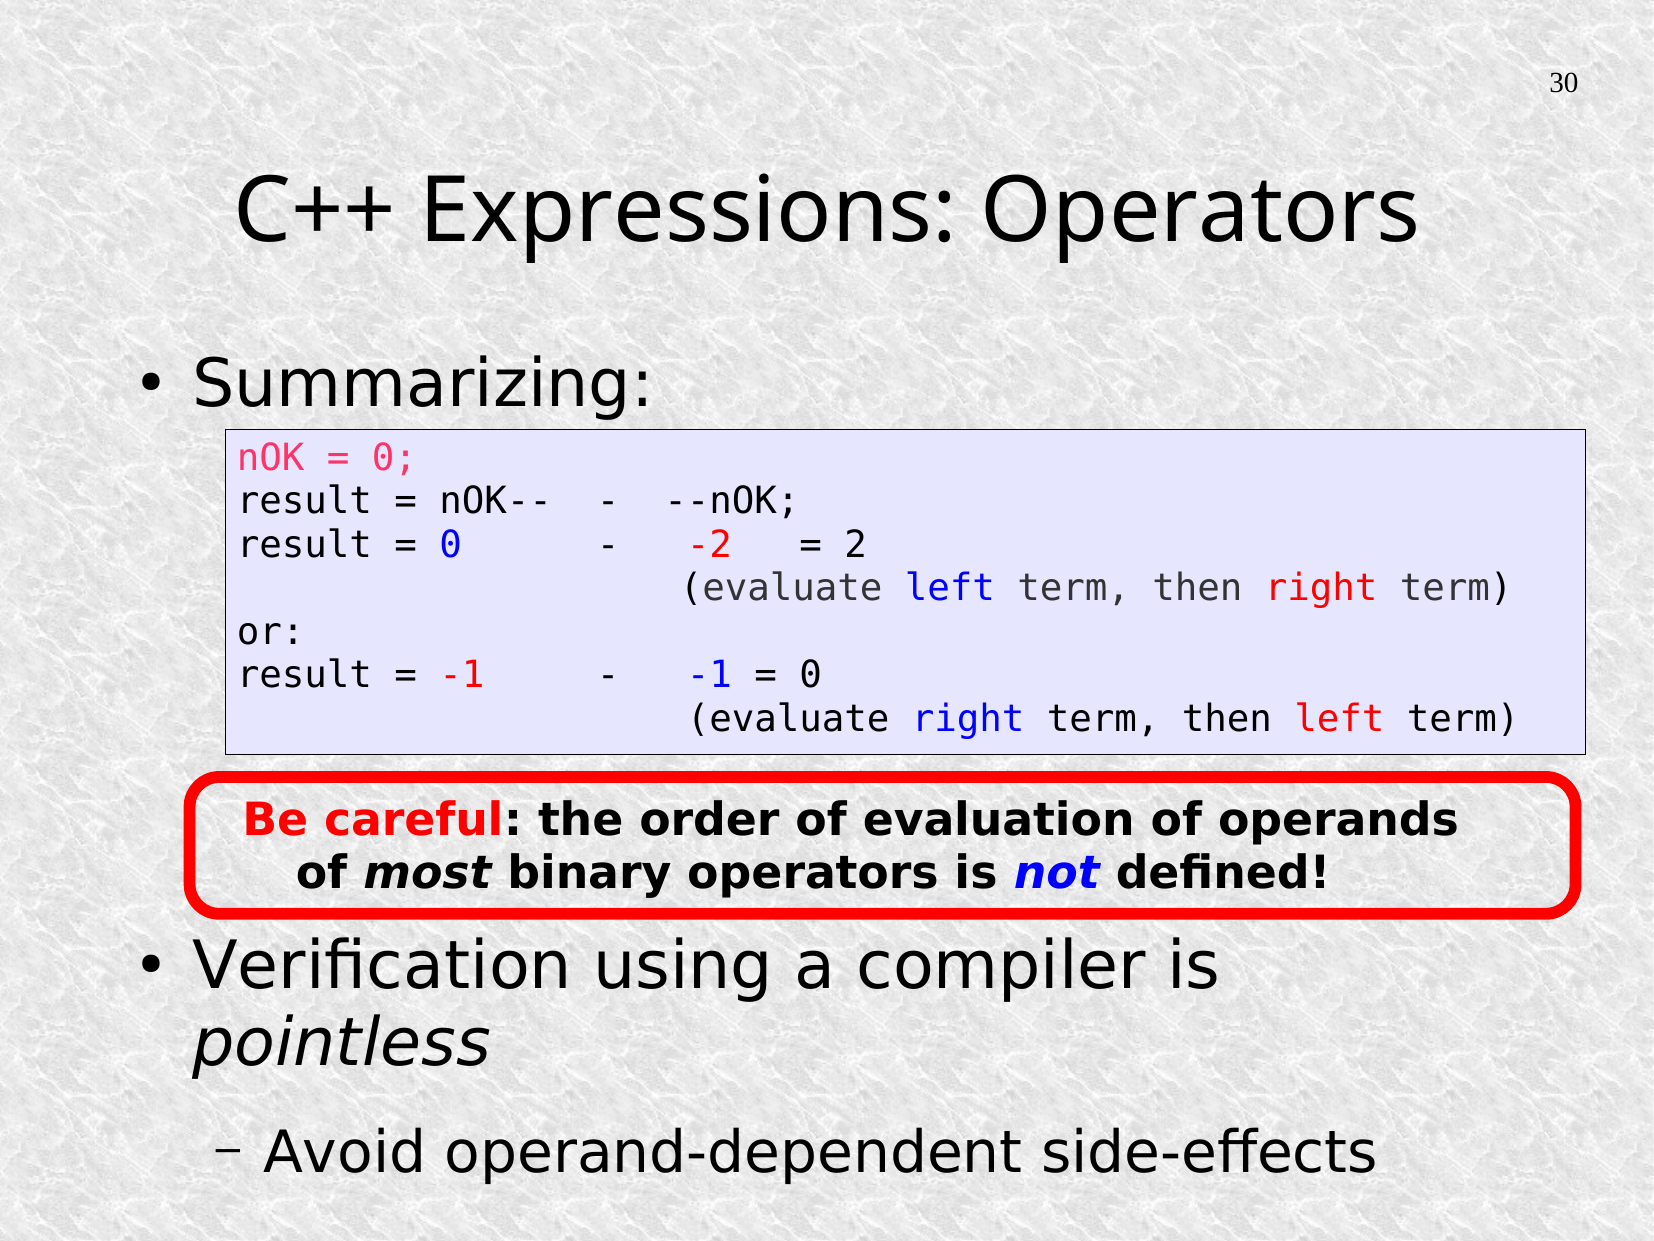

# C++ Expressions: Operators
30
Summarizing:
Verification using a compiler is pointless
Avoid operand-dependent side-effects
nOK = 0;
result = nOK-- - --nOK;
result = 0 - -2 = 2
						(evaluate left term, then right term)
or:
result = -1 - -1 = 0
 (evaluate right term, then left term)
Be careful: the order of evaluation of operands of most binary operators is not defined!